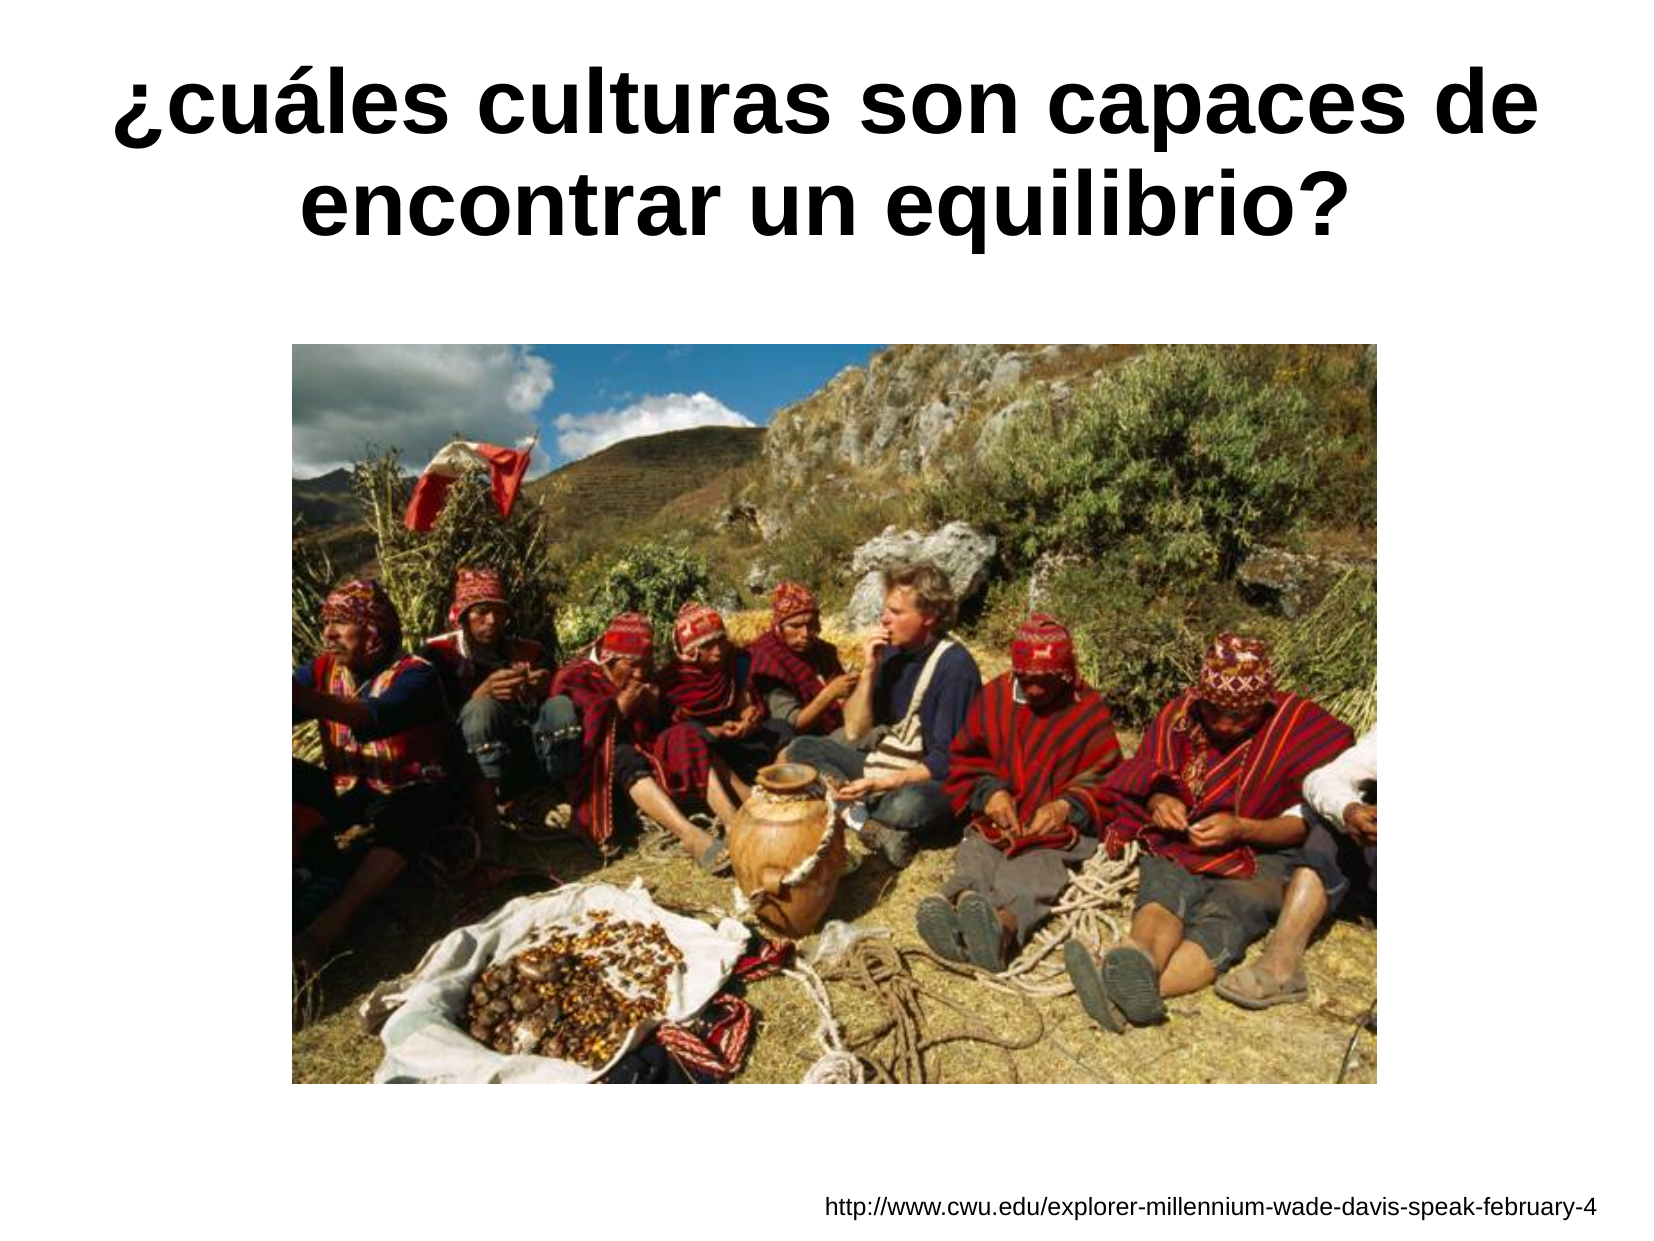

# ¿cuáles culturas son capaces de encontrar un equilibrio?
http://www.cwu.edu/explorer-millennium-wade-davis-speak-february-4